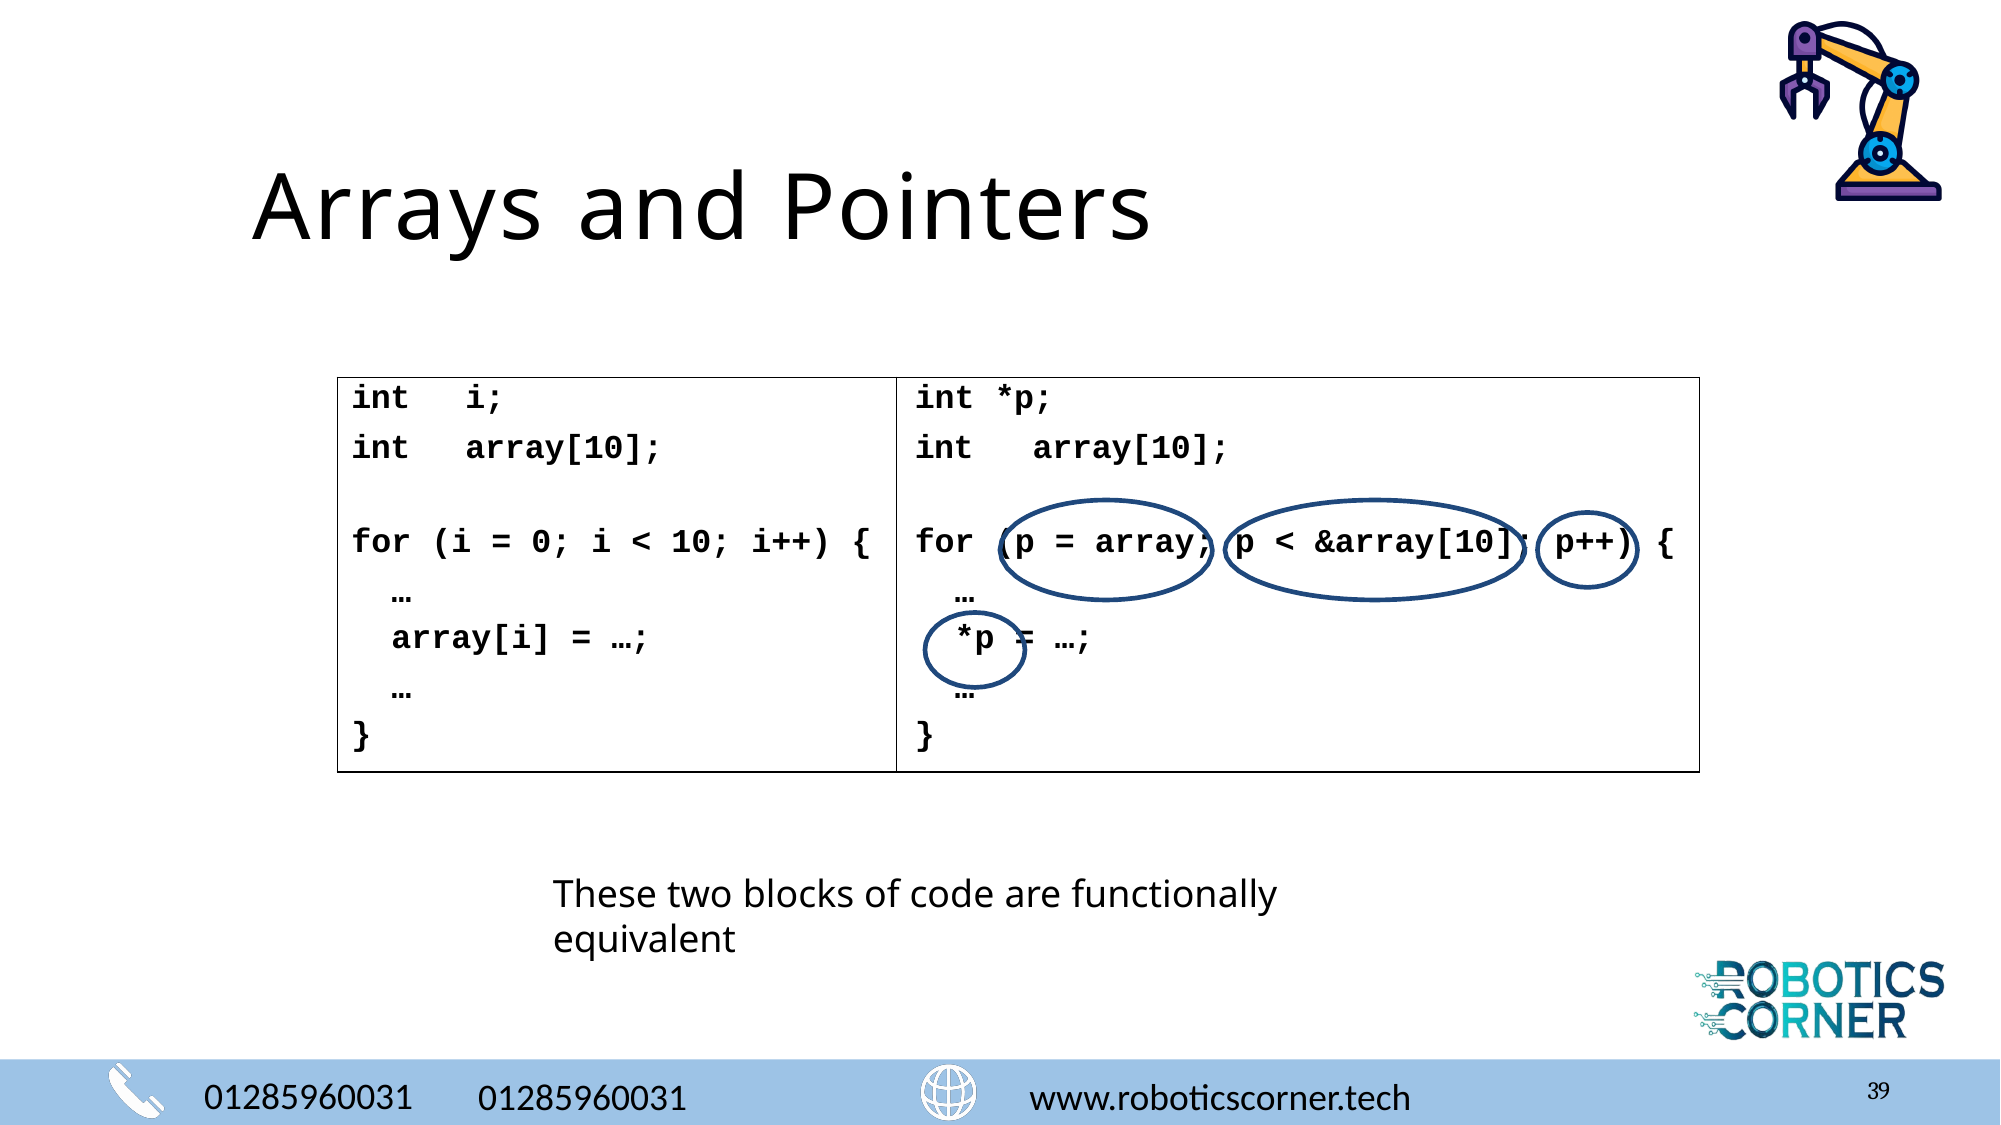

# Arrays and Pointers
| int i; | int \*p; |
| --- | --- |
| int array[10]; | int array[10]; |
| for (i = 0; i < 10; i++) { | for (p = array; p < &array[10]; p++) { |
| … | … |
| array[i] = …; | \*p = …; |
| … | … |
| } | } |
These two blocks of code are functionally equivalent